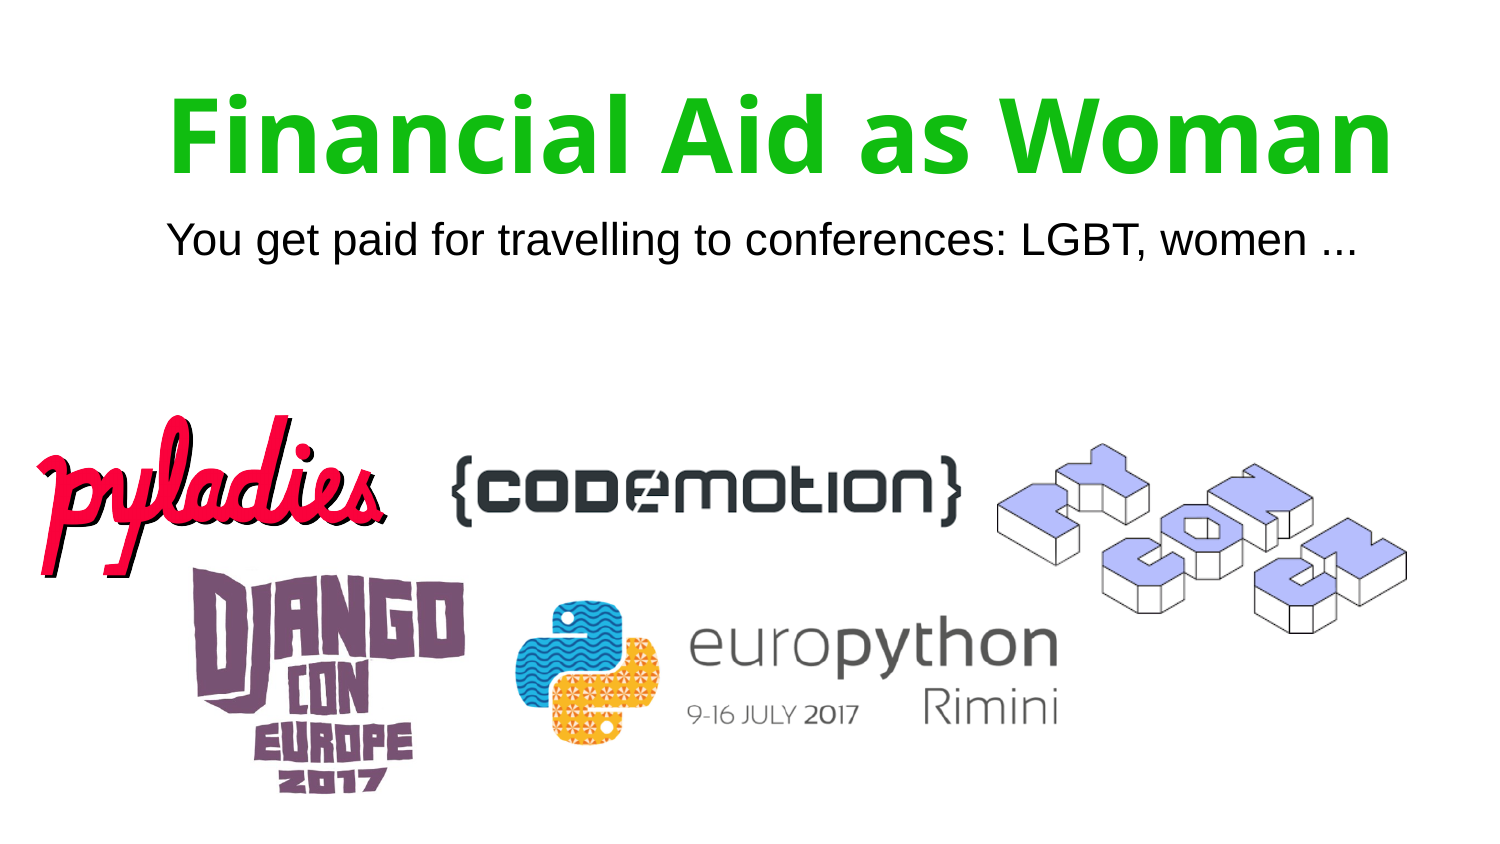

# Financial Aid as Woman
You get paid for travelling to conferences: LGBT, women ...